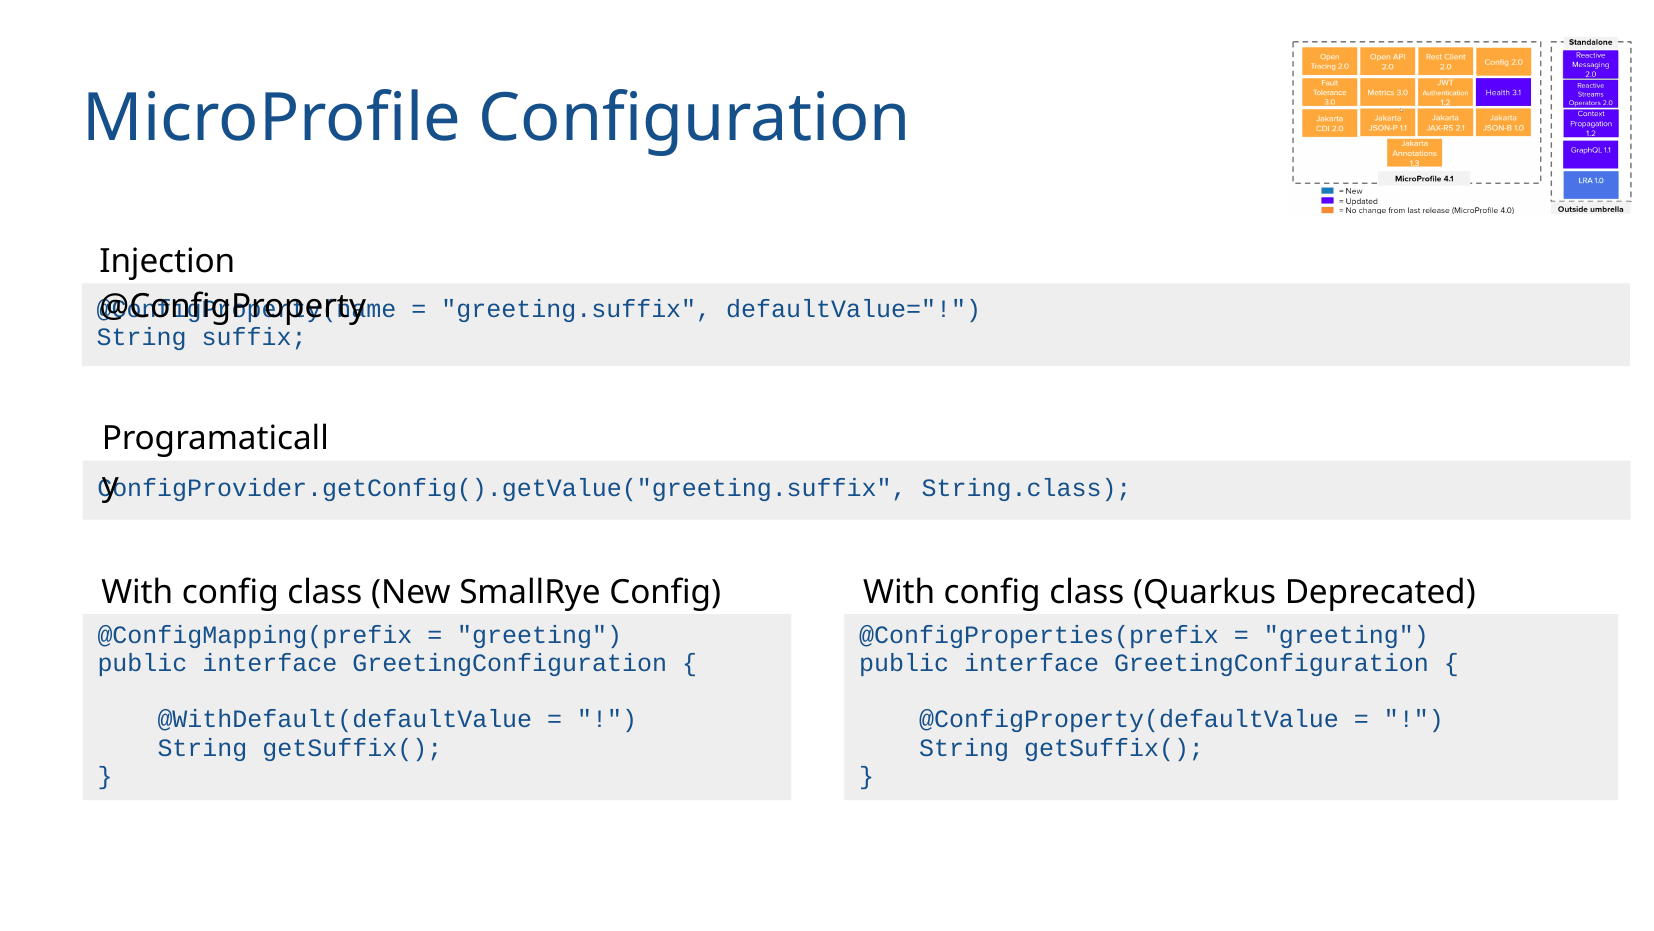

# MicroProfile Configuration
Injection @ConfigProperty
@ConfigProperty(name = "greeting.suffix", defaultValue="!")
String suffix;
Programatically
ConfigProvider.getConfig().getValue("greeting.suffix", String.class);
With config class (New SmallRye Config)
With config class (Quarkus Deprecated)
@ConfigMapping(prefix = "greeting")
public interface GreetingConfiguration {
 @WithDefault(defaultValue = "!")
 String getSuffix();
}
@ConfigProperties(prefix = "greeting")
public interface GreetingConfiguration {
 @ConfigProperty(defaultValue = "!")
 String getSuffix();
}